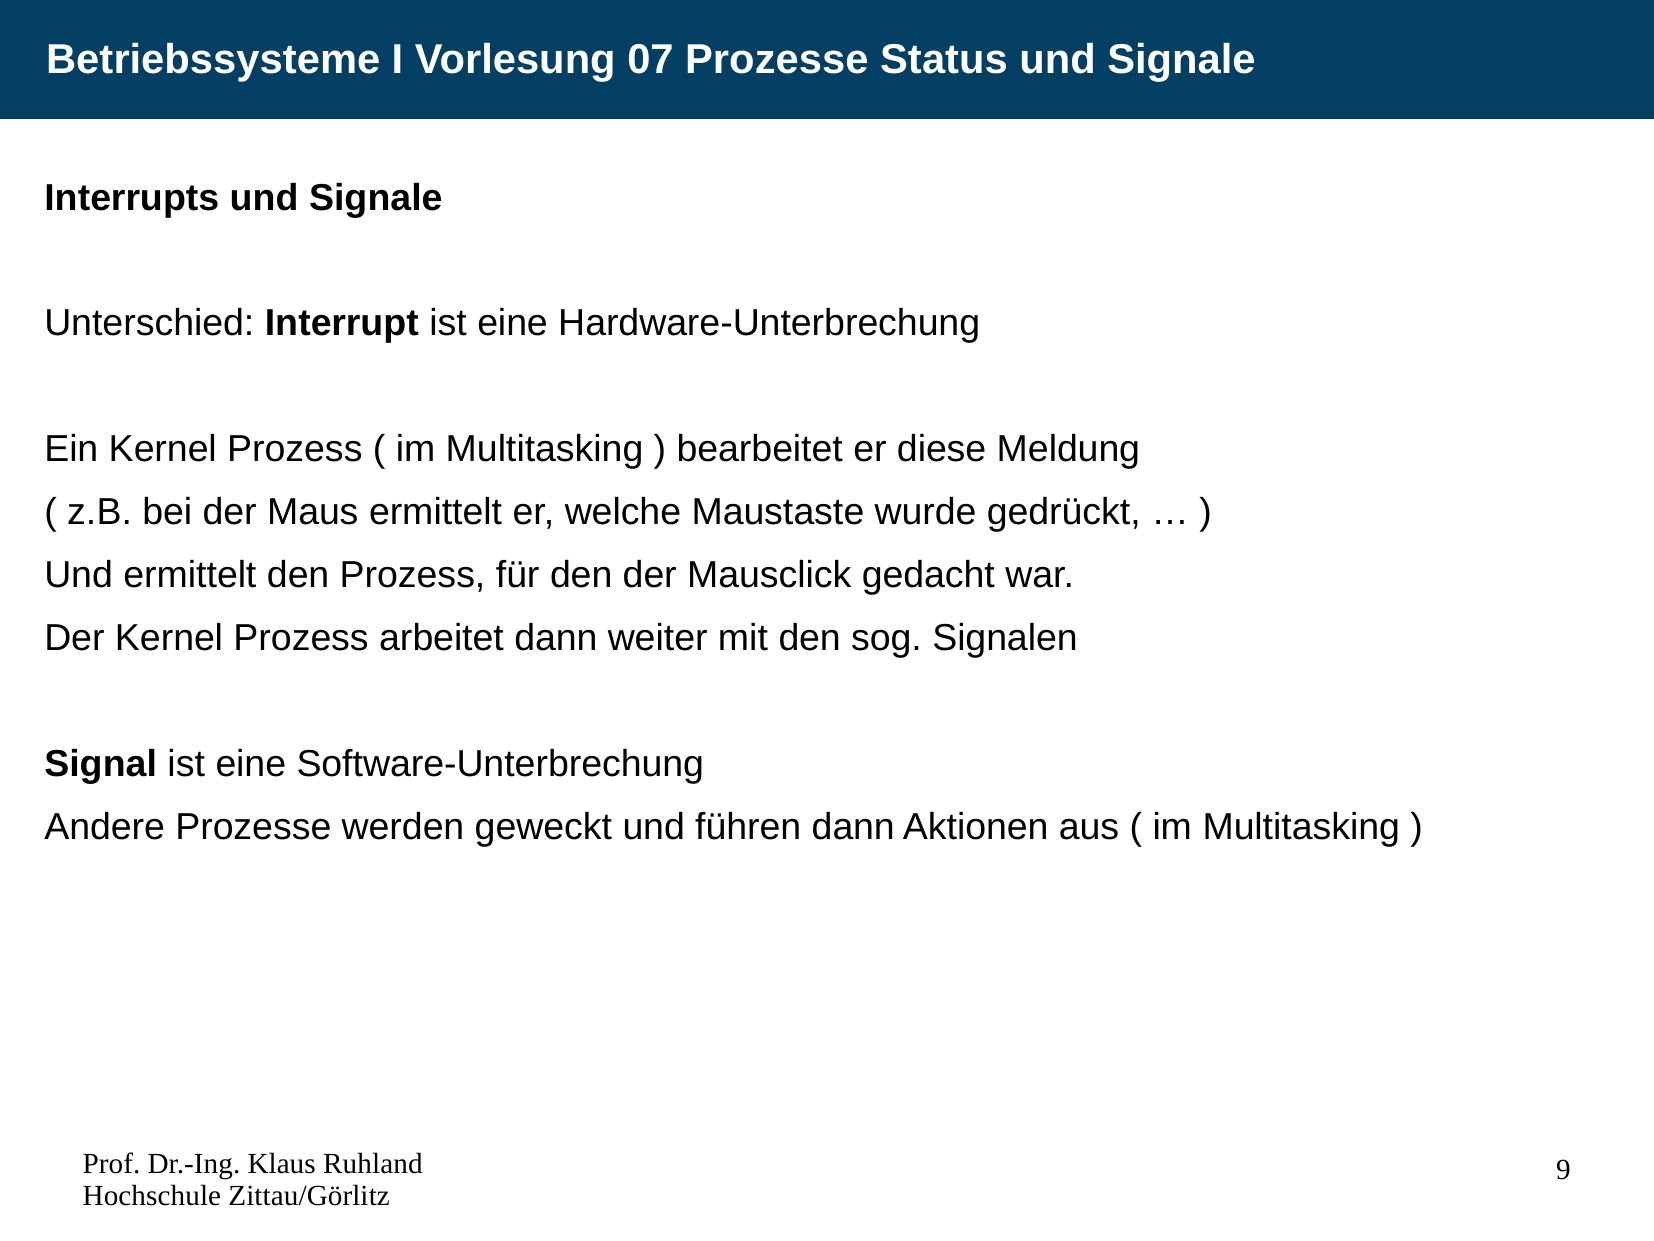

Interrupts und Signale
Unterschied: Interrupt ist eine Hardware-Unterbrechung
Ein Kernel Prozess ( im Multitasking ) bearbeitet er diese Meldung
( z.B. bei der Maus ermittelt er, welche Maustaste wurde gedrückt, … )
Und ermittelt den Prozess, für den der Mausclick gedacht war.
Der Kernel Prozess arbeitet dann weiter mit den sog. Signalen
Signal ist eine Software-Unterbrechung
Andere Prozesse werden geweckt und führen dann Aktionen aus ( im Multitasking )
9